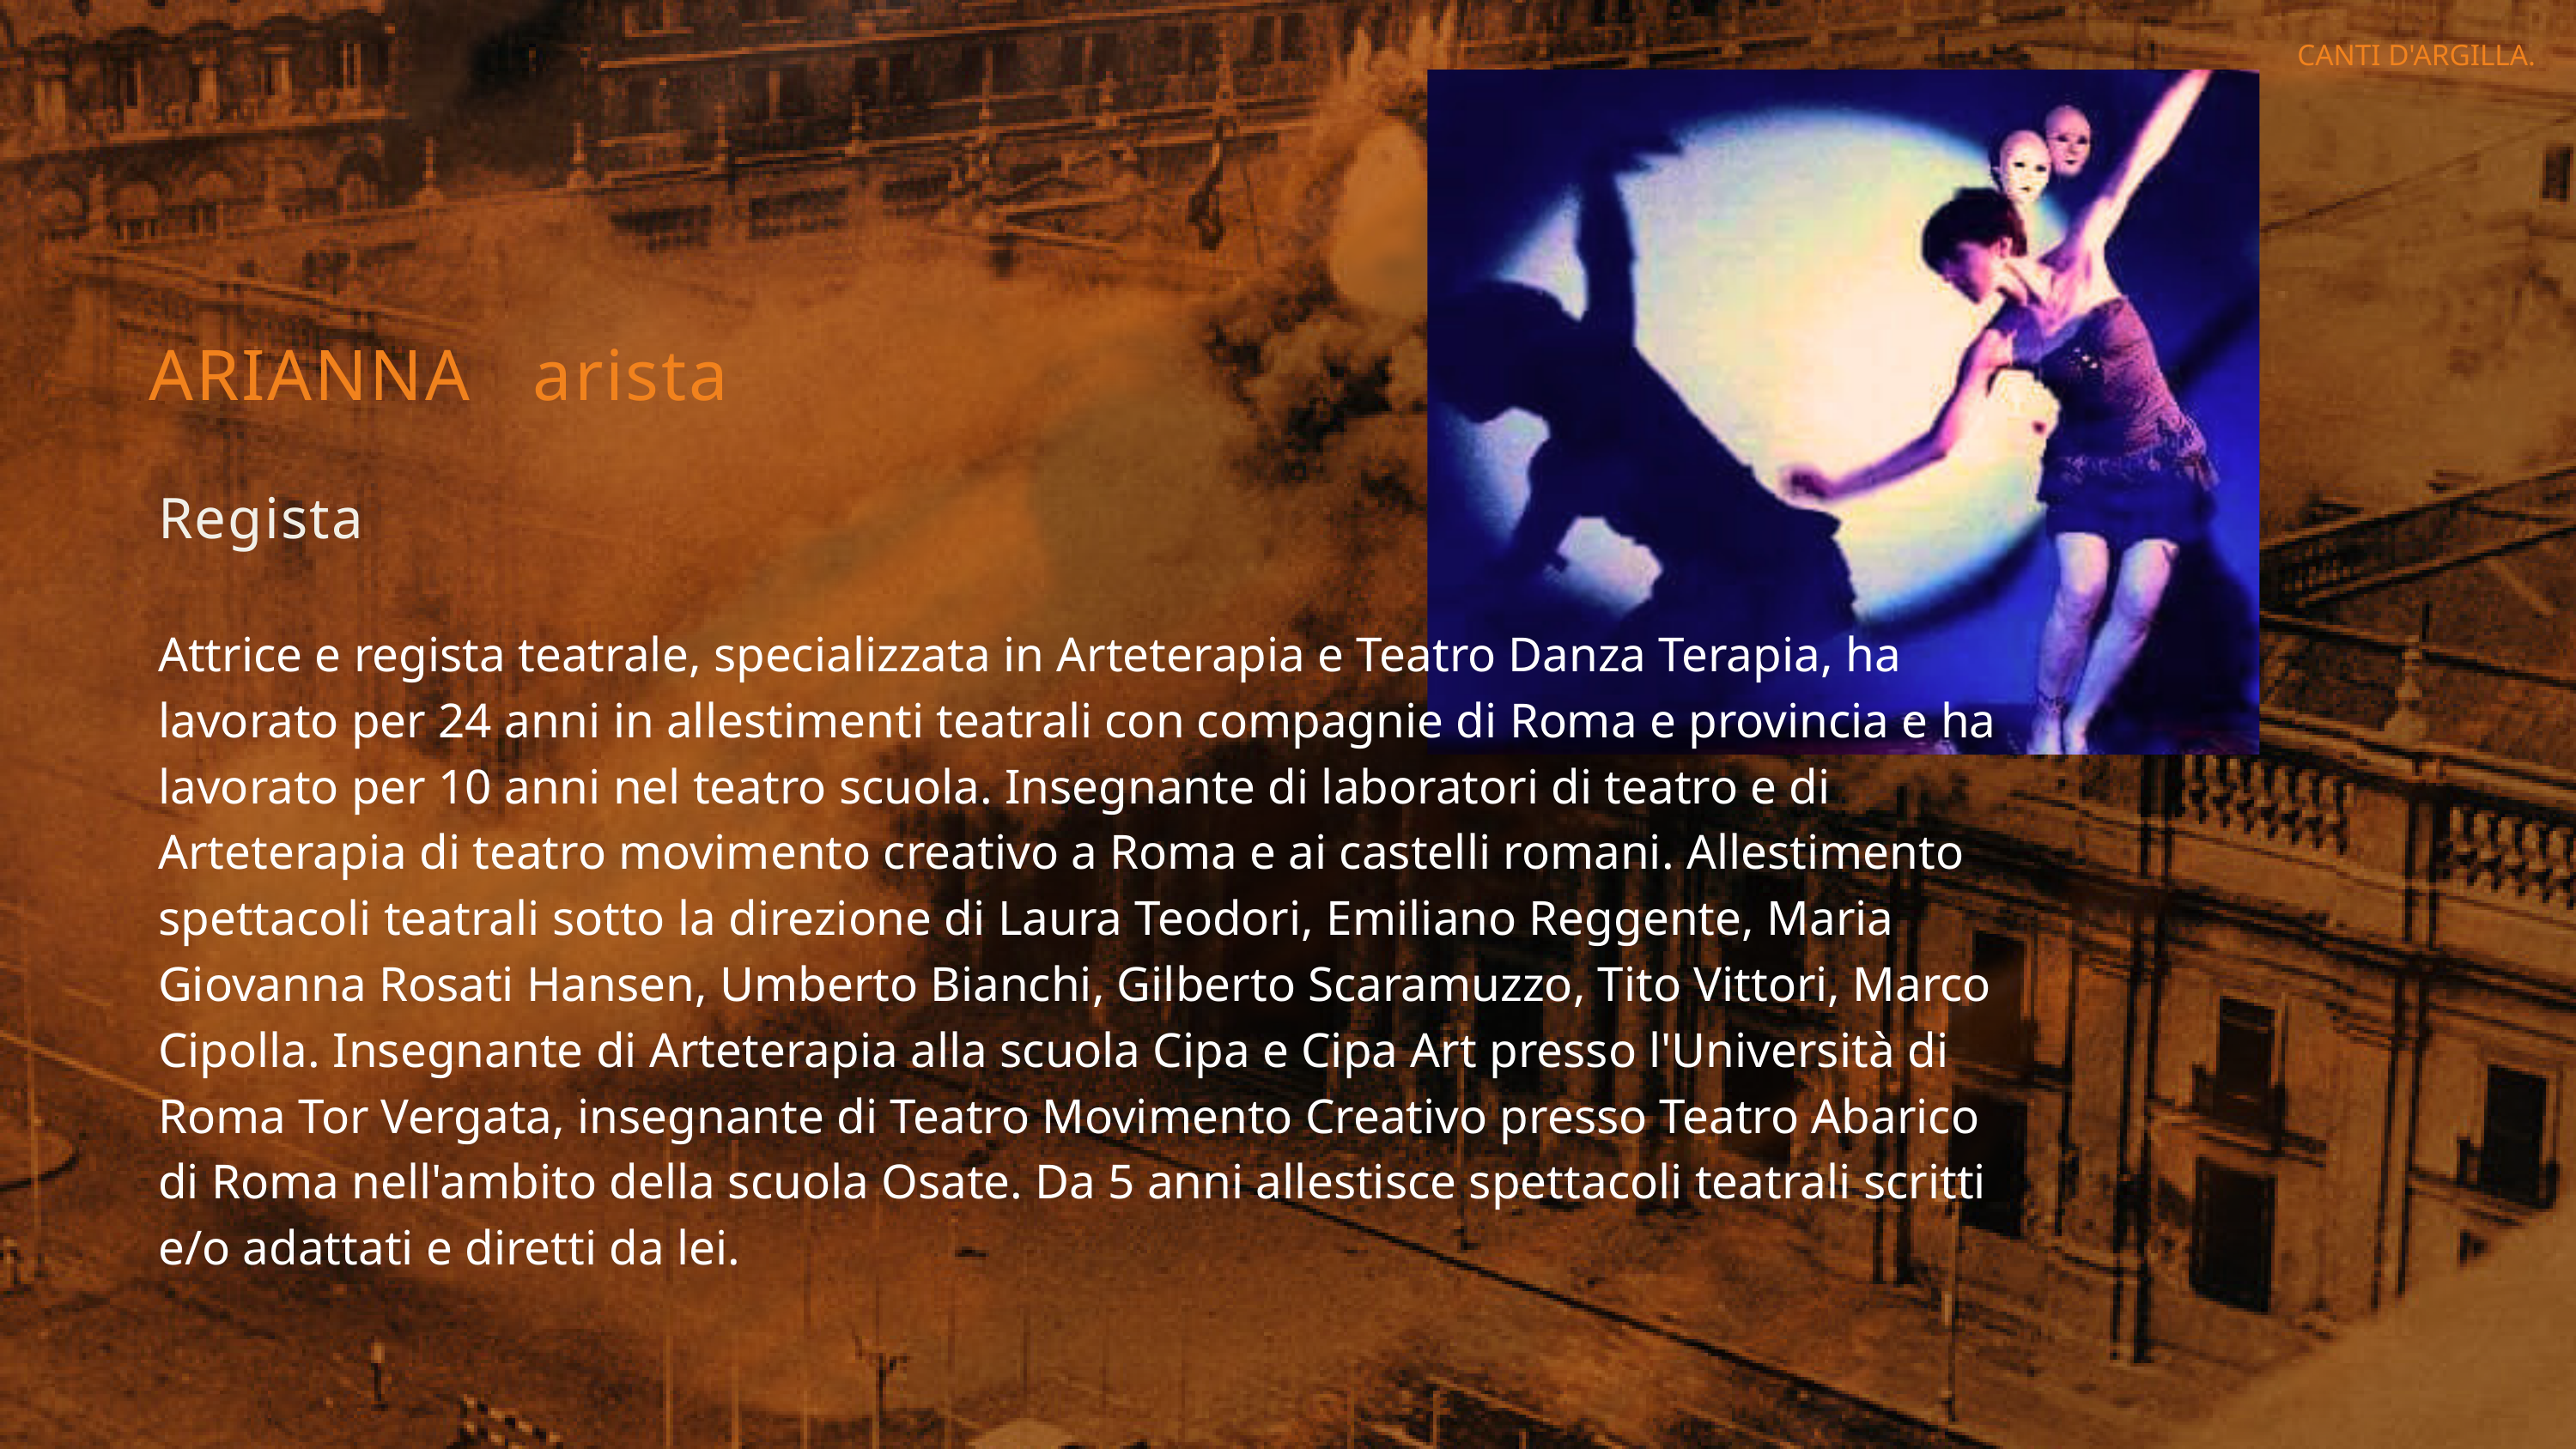

CANTI D'ARGILLA.
ARIANNA arista
Regista
Attrice e regista teatrale, specializzata in Arteterapia e Teatro Danza Terapia, ha lavorato per 24 anni in allestimenti teatrali con compagnie di Roma e provincia e ha lavorato per 10 anni nel teatro scuola. Insegnante di laboratori di teatro e di Arteterapia di teatro movimento creativo a Roma e ai castelli romani. Allestimento spettacoli teatrali sotto la direzione di Laura Teodori, Emiliano Reggente, Maria Giovanna Rosati Hansen, Umberto Bianchi, Gilberto Scaramuzzo, Tito Vittori, Marco Cipolla. Insegnante di Arteterapia alla scuola Cipa e Cipa Art presso l'Università di Roma Tor Vergata, insegnante di Teatro Movimento Creativo presso Teatro Abarico di Roma nell'ambito della scuola Osate. Da 5 anni allestisce spettacoli teatrali scritti e/o adattati e diretti da lei.